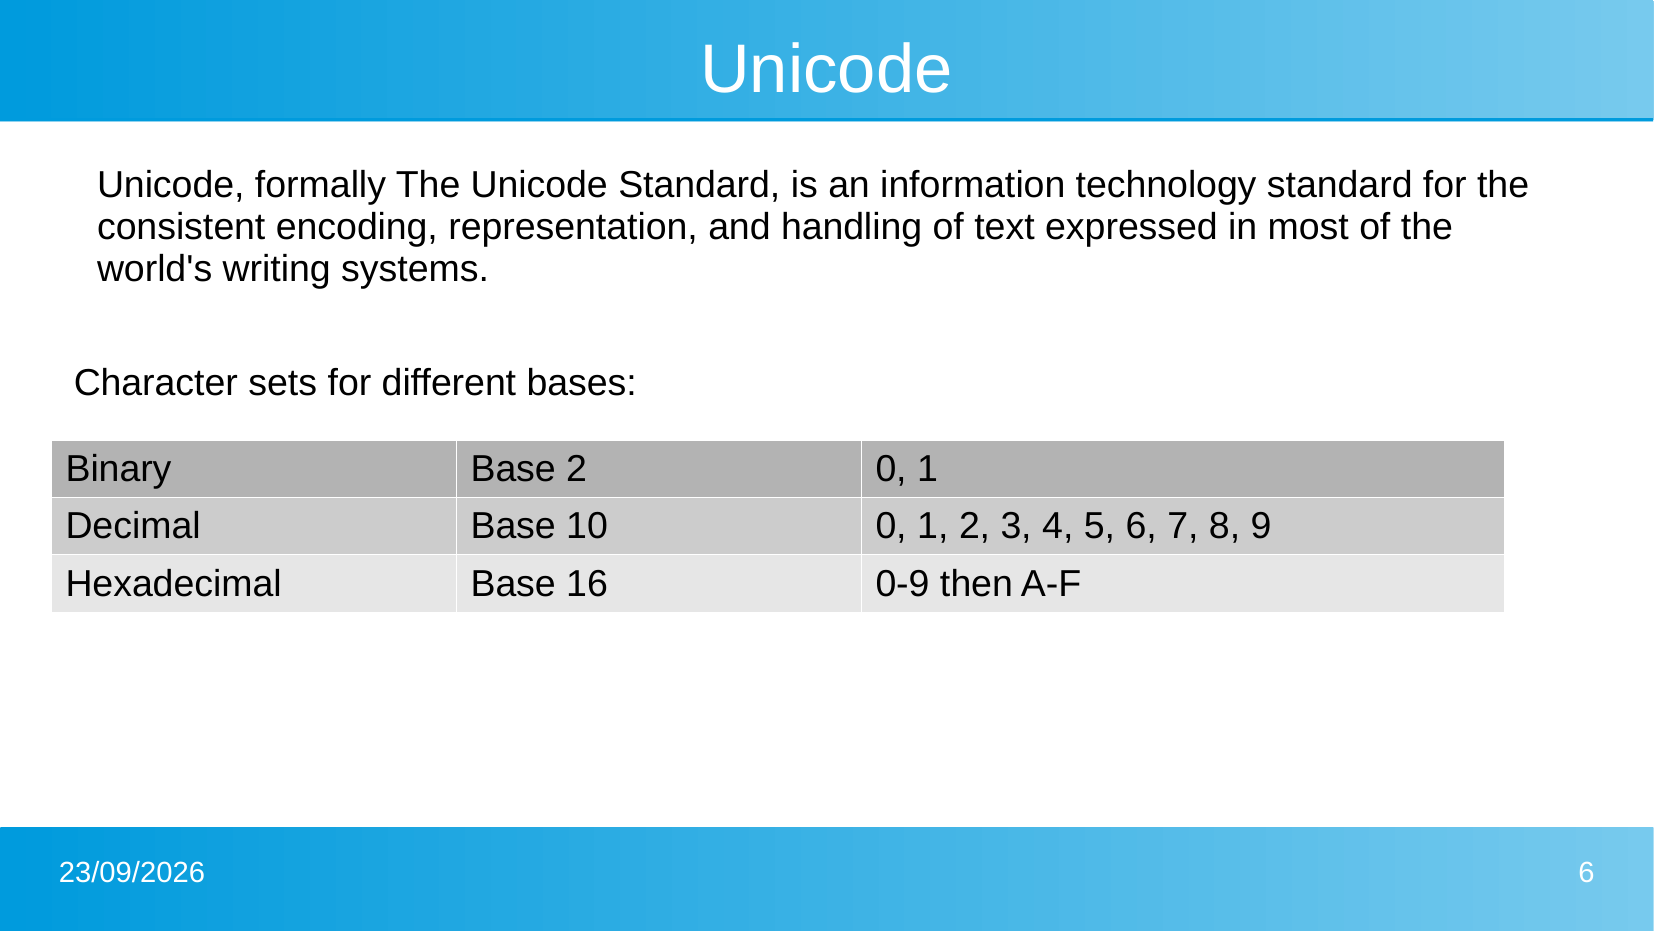

# Unicode
Unicode, formally The Unicode Standard, is an information technology standard for the consistent encoding, representation, and handling of text expressed in most of the world's writing systems.
Character sets for different bases:
| Binary | Base 2 | 0, 1 |
| --- | --- | --- |
| Decimal | Base 10 | 0, 1, 2, 3, 4, 5, 6, 7, 8, 9 |
| Hexadecimal | Base 16 | 0-9 then A-F |
6